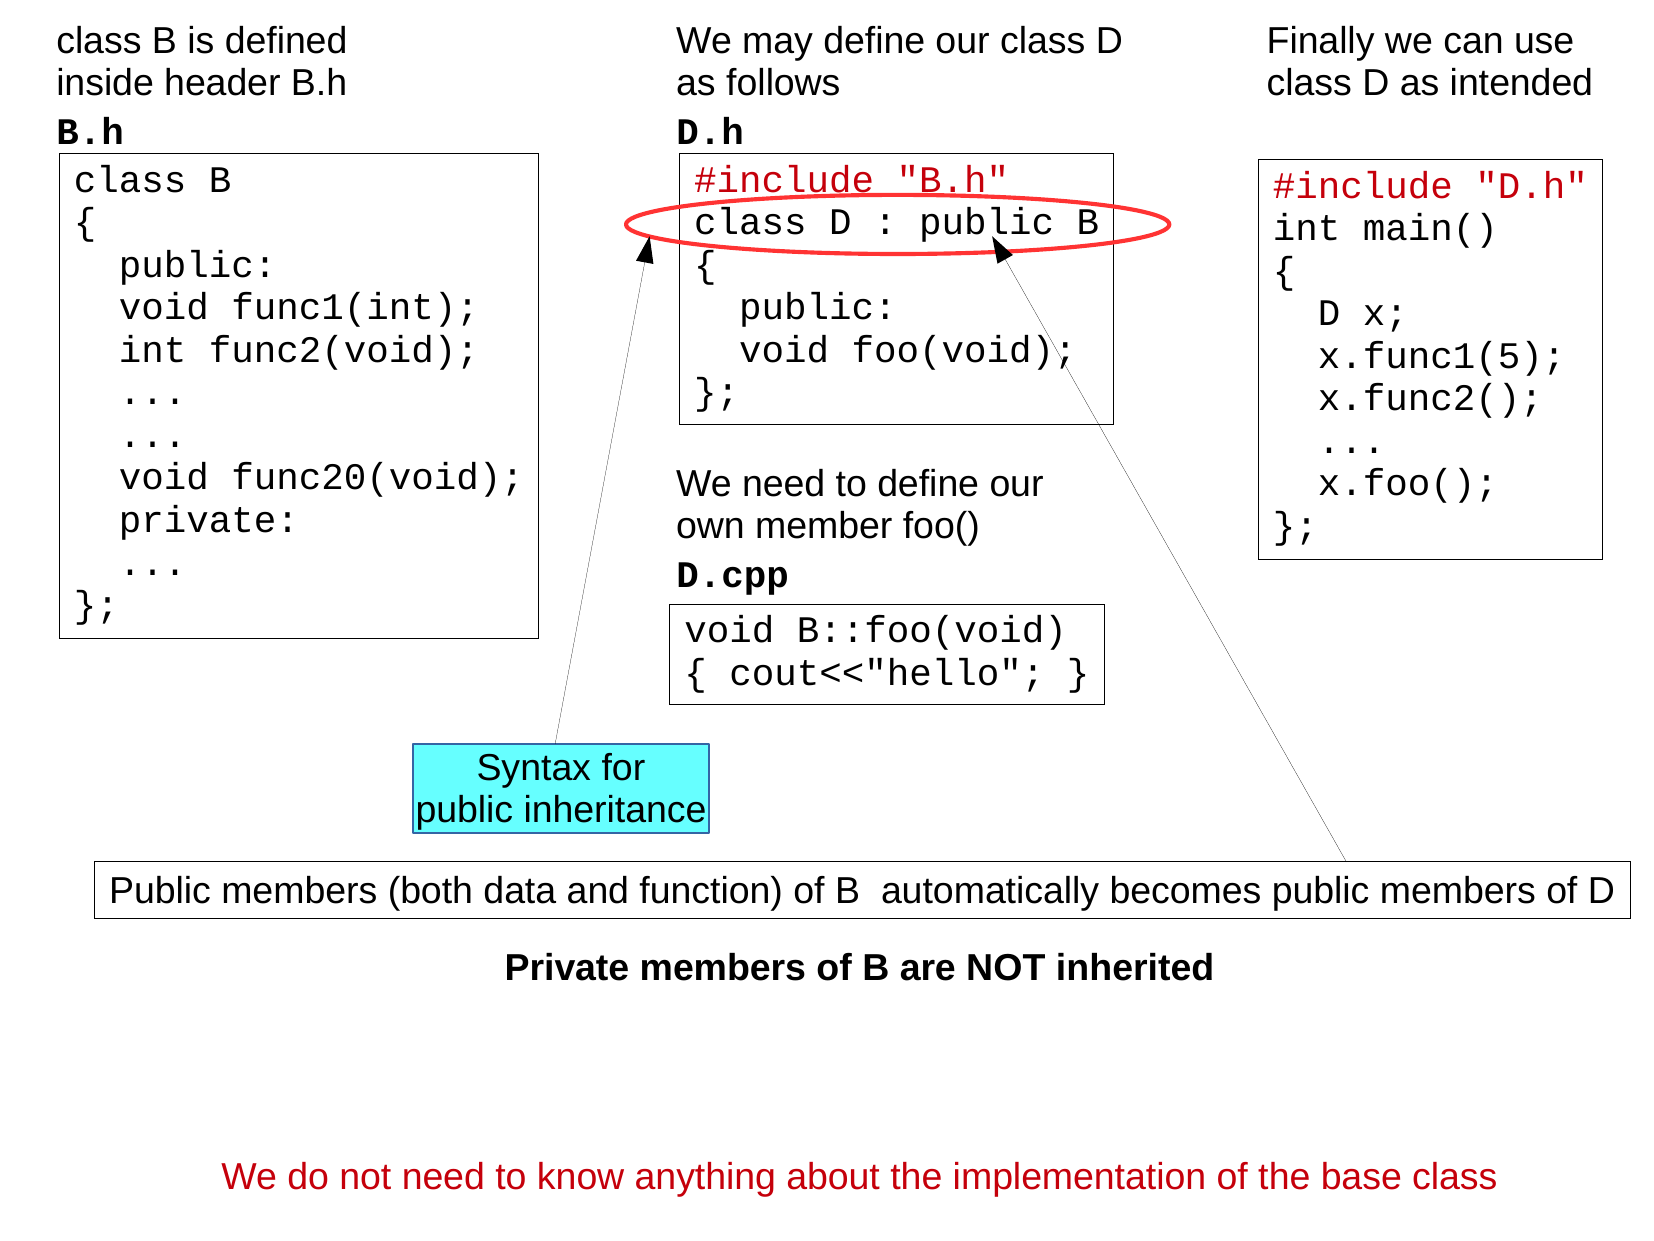

We may define our class D
as follows
Finally we can use
class D as intended
class B is defined
inside header B.h
B.h
D.h
class B
{
 public:
 void func1(int);
 int func2(void);
 ...
 ...
 void func20(void);
 private:
 ...
};
#include "B.h"
class D : public B
{
 public:
 void foo(void);
};
#include "D.h"
int main()
{
 D x;
 x.func1(5);
 x.func2();
 ...
 x.foo();
};
We need to define our
own member foo()
D.cpp
void B::foo(void)
{ cout<<"hello"; }
Syntax for
public inheritance
Public members (both data and function) of B automatically becomes public members of D
Private members of B are NOT inherited
We do not need to know anything about the implementation of the base class